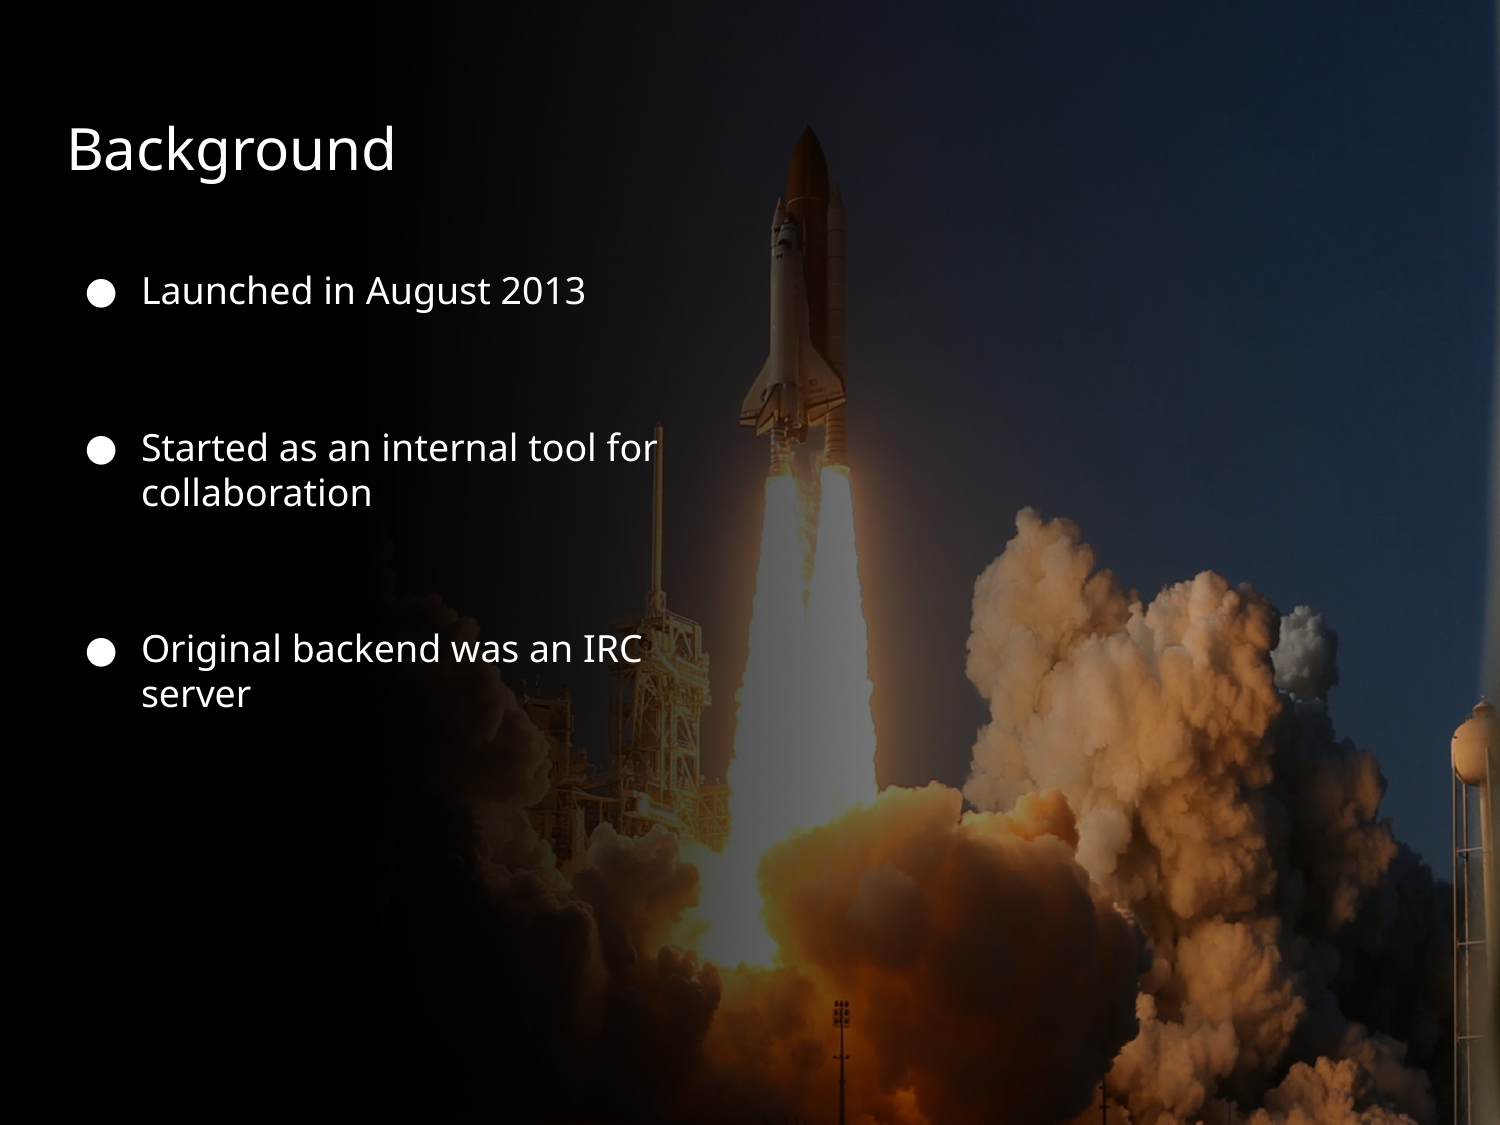

# Background
Launched in August 2013
Started as an internal tool for collaboration
Original backend was an IRC server